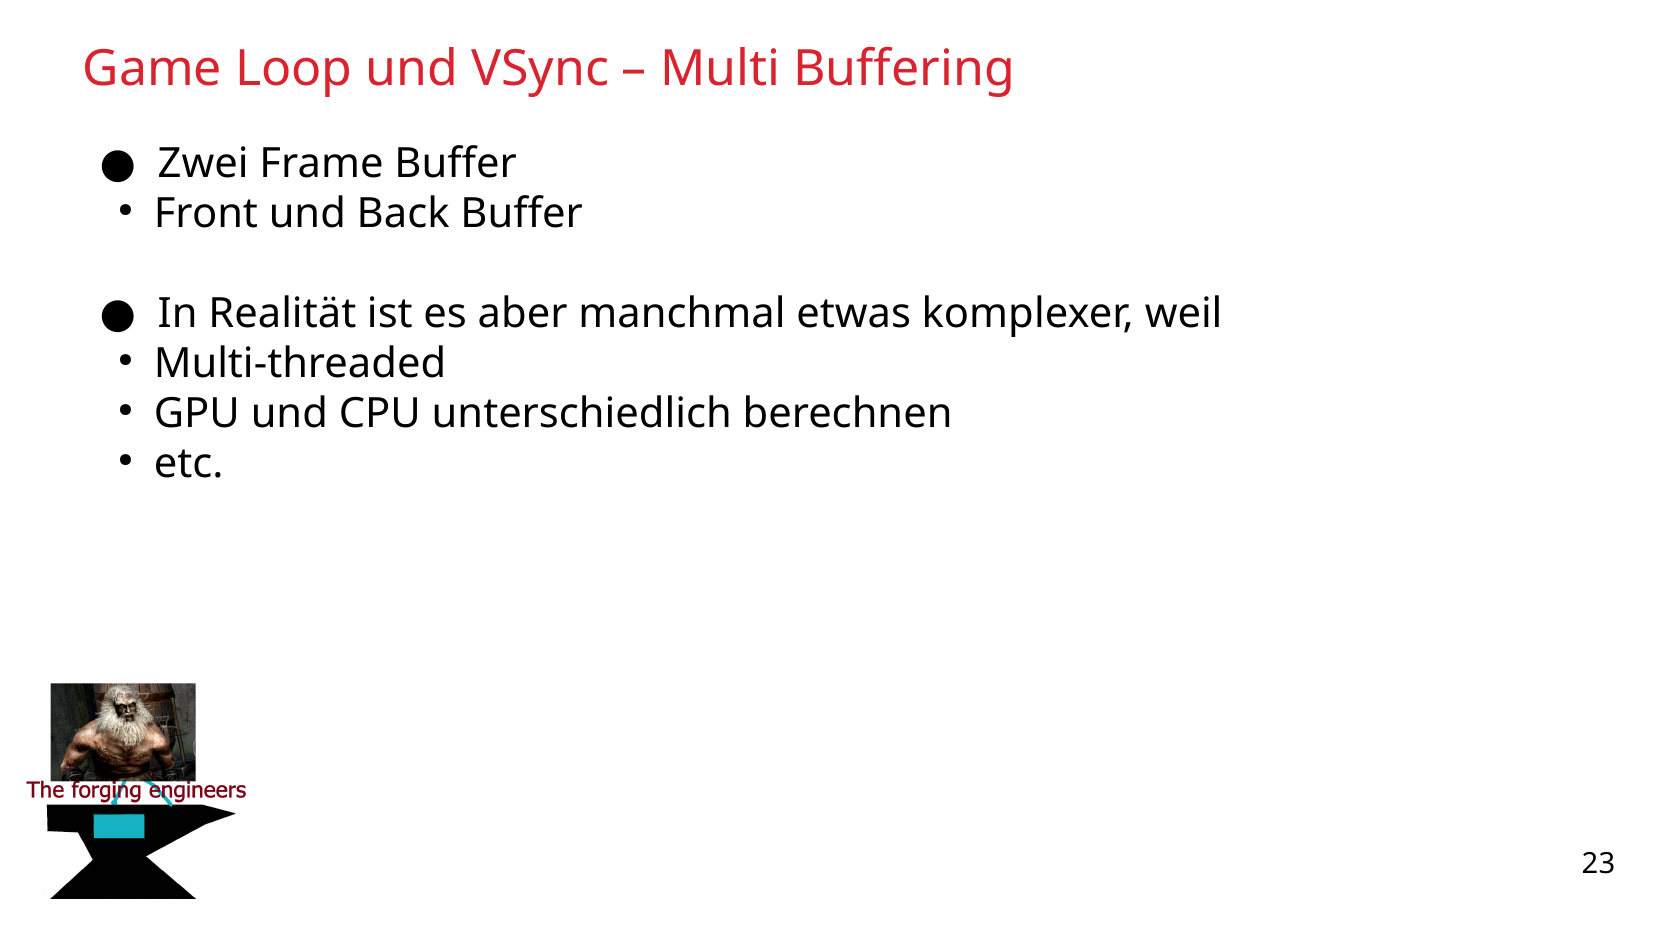

# Game Loop und VSync – Multi Buffering
Zwei Frame Buffer
Front und Back Buffer
In Realität ist es aber manchmal etwas komplexer, weil
Multi-threaded
GPU und CPU unterschiedlich berechnen
etc.